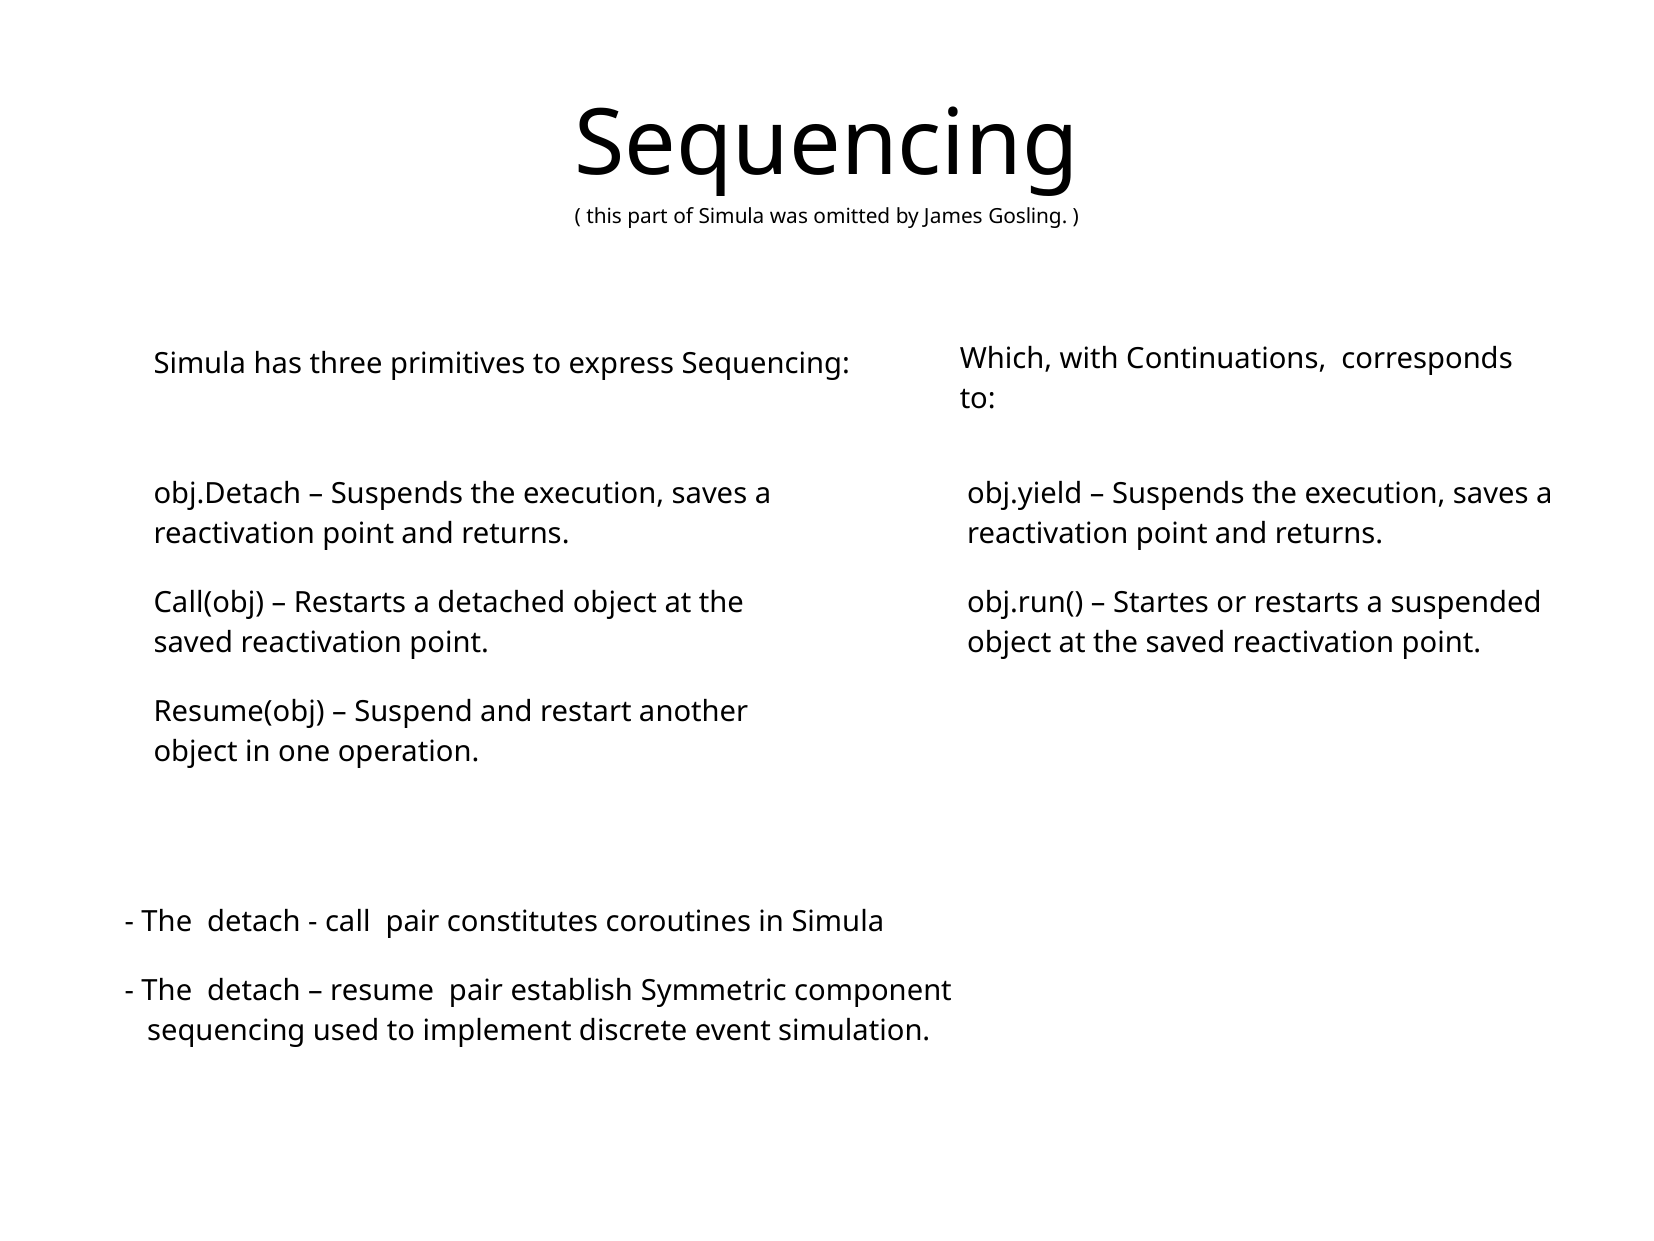

# Sequencing ( this part of Simula was omitted by James Gosling. )
Which, with Continuations, corresponds to:
Simula has three primitives to express Sequencing:
obj.yield – Suspends the execution, saves a reactivation point and returns.
obj.run() – Startes or restarts a suspended object at the saved reactivation point.
obj.Detach – Suspends the execution, saves a reactivation point and returns.
Call(obj) – Restarts a detached object at the saved reactivation point.
Resume(obj) – Suspend and restart another object in one operation.
- The detach - call pair constitutes coroutines in Simula
- The detach – resume pair establish Symmetric component sequencing used to implement discrete event simulation.